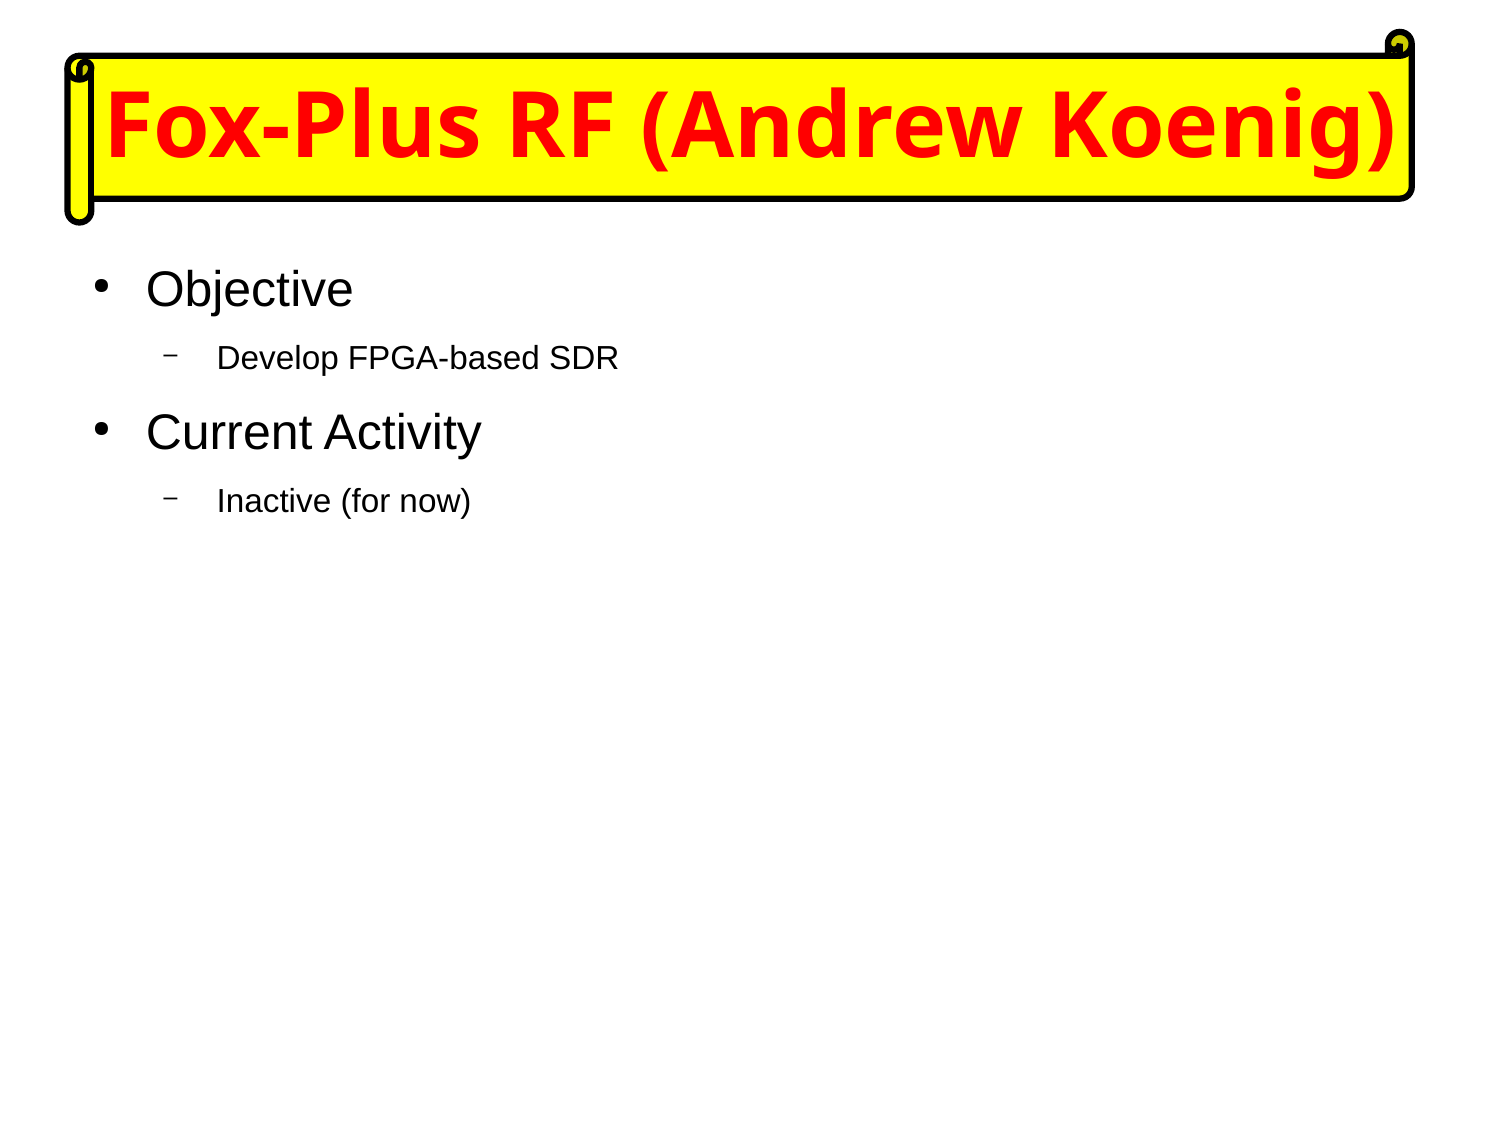

Fox-Plus RF (Andrew Koenig)
# Objective
Develop FPGA-based SDR
Current Activity
Inactive (for now)